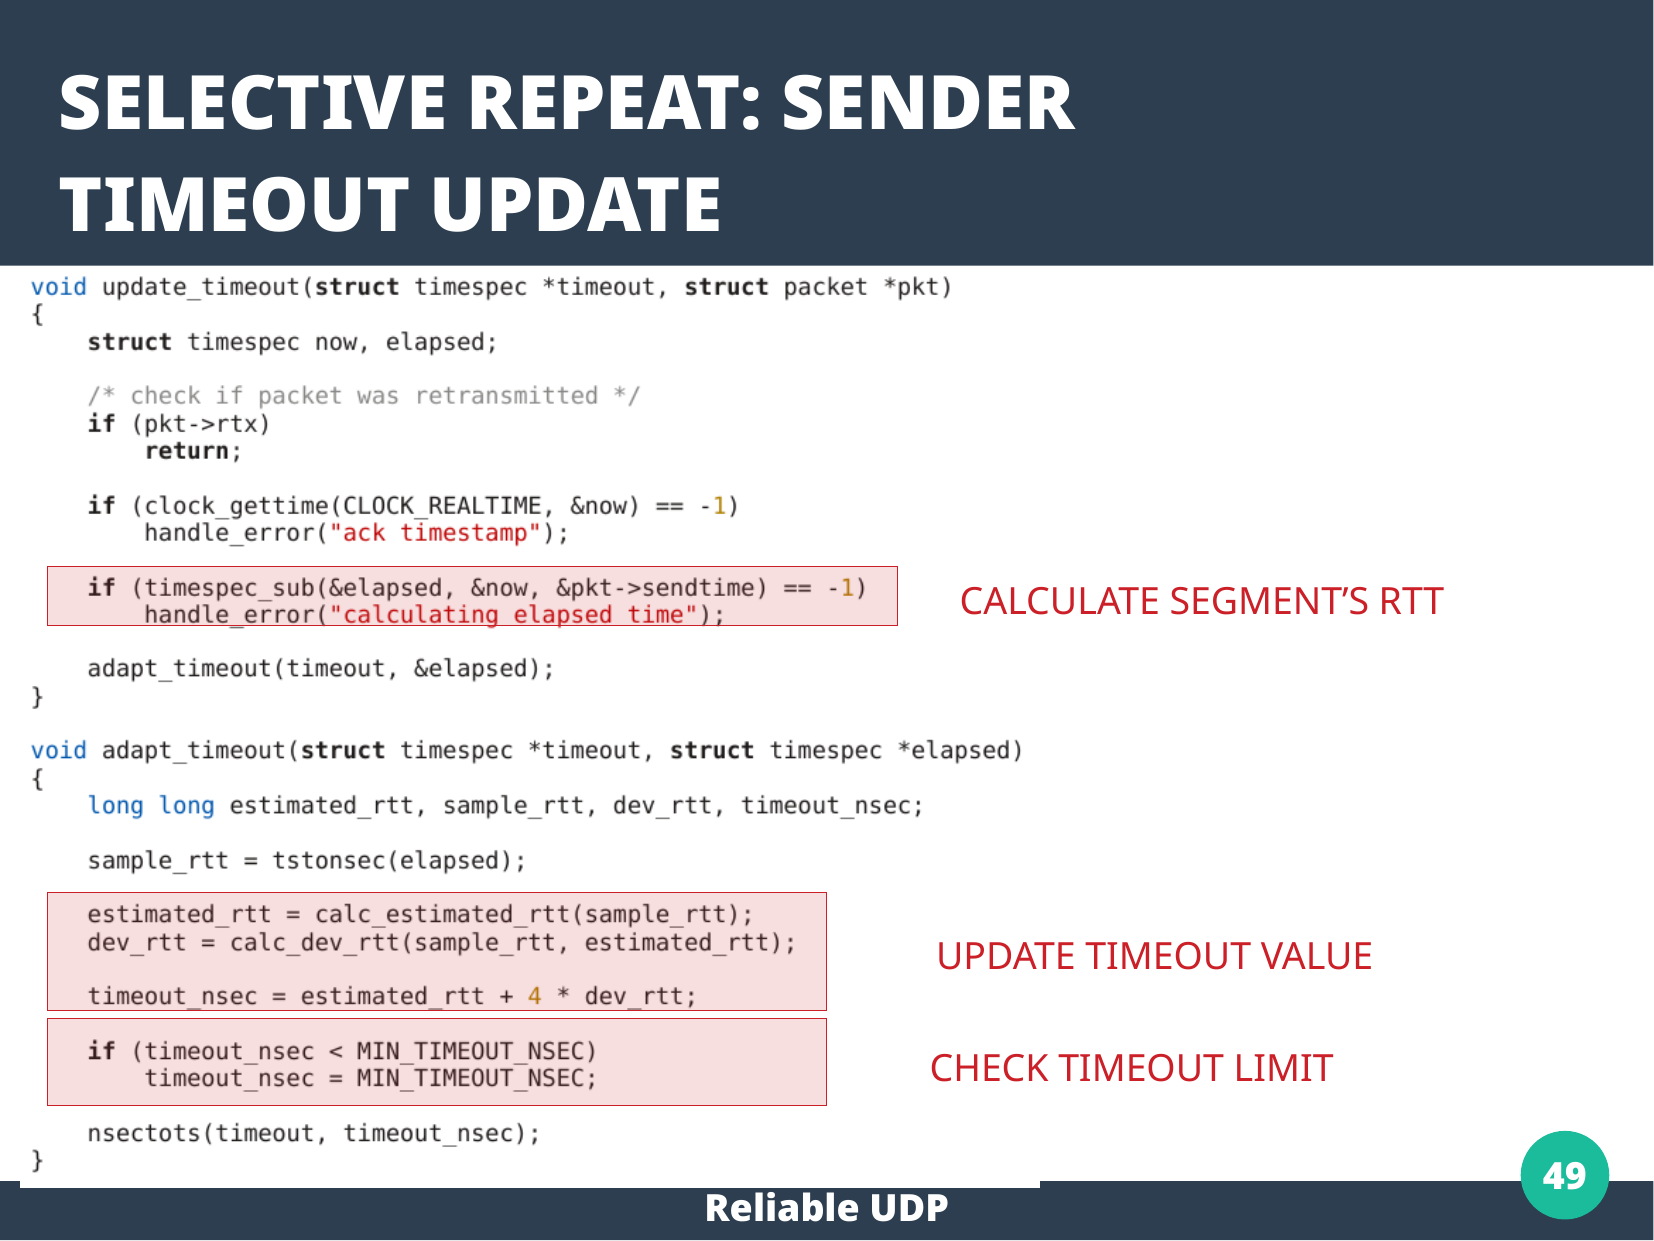

# SELECTIVE REPEAT: SENDER TIMEOUT UPDATE
CALCULATE SEGMENT’S RTT
UPDATE TIMEOUT VALUE
CHECK TIMEOUT LIMIT
49
Reliable UDP